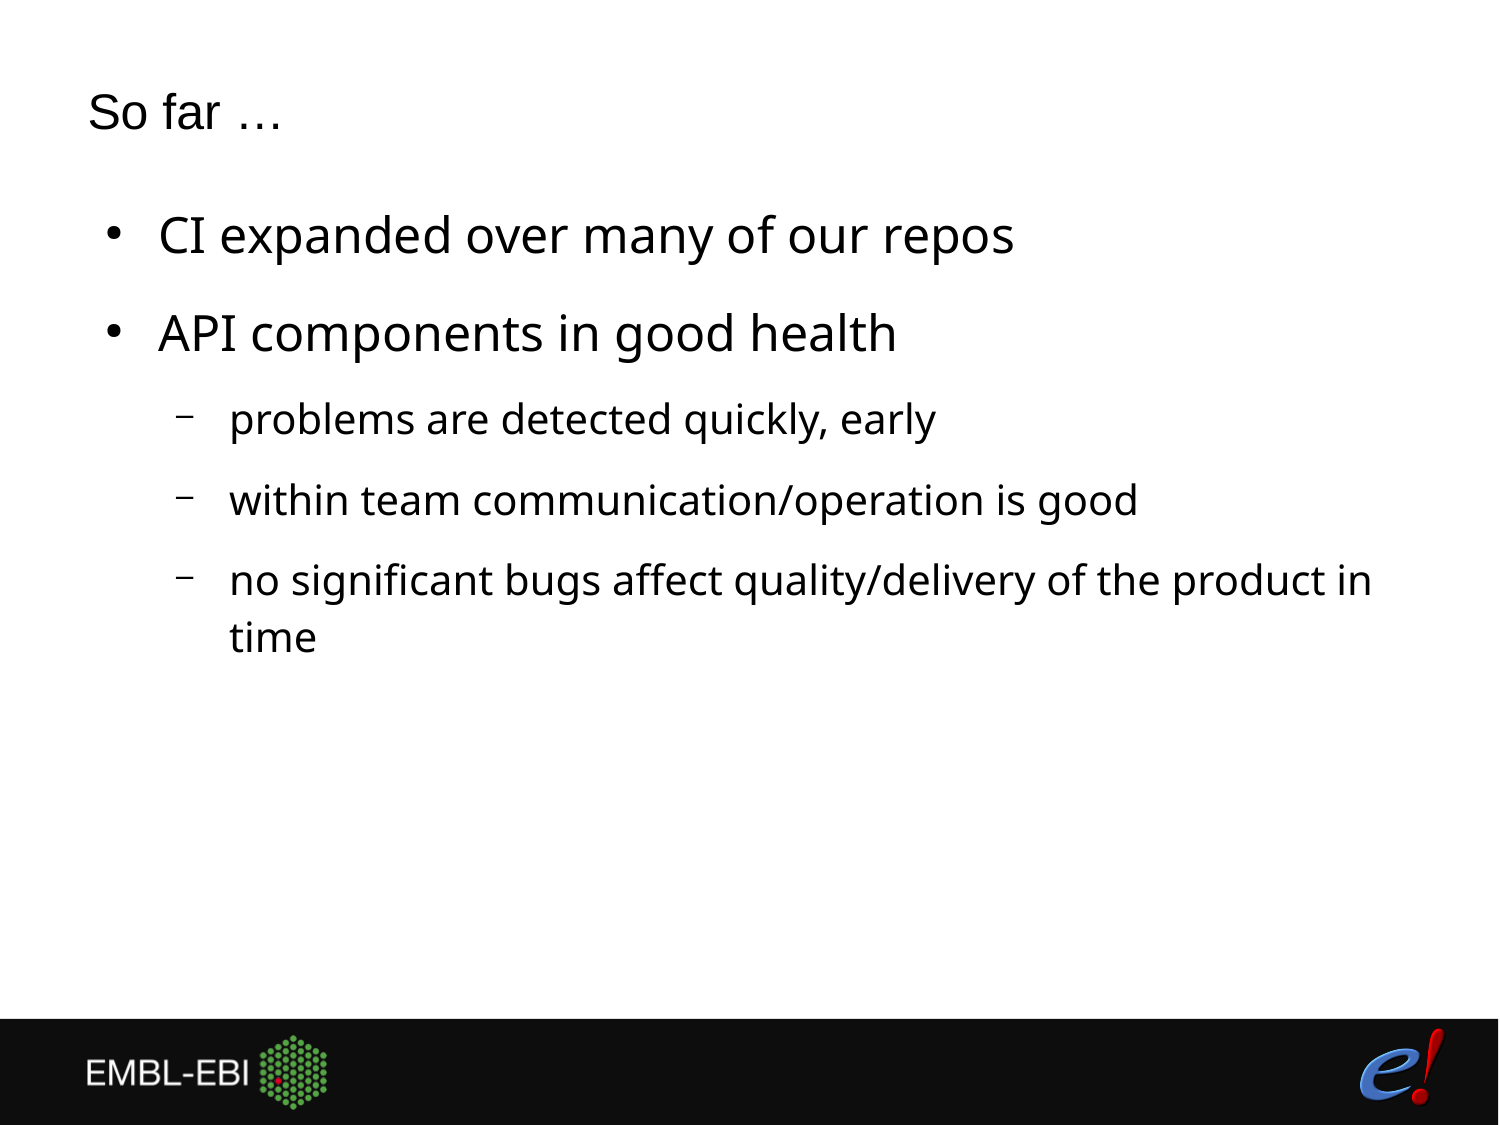

# So far …
CI expanded over many of our repos
API components in good health
problems are detected quickly, early
within team communication/operation is good
no significant bugs affect quality/delivery of the product in time